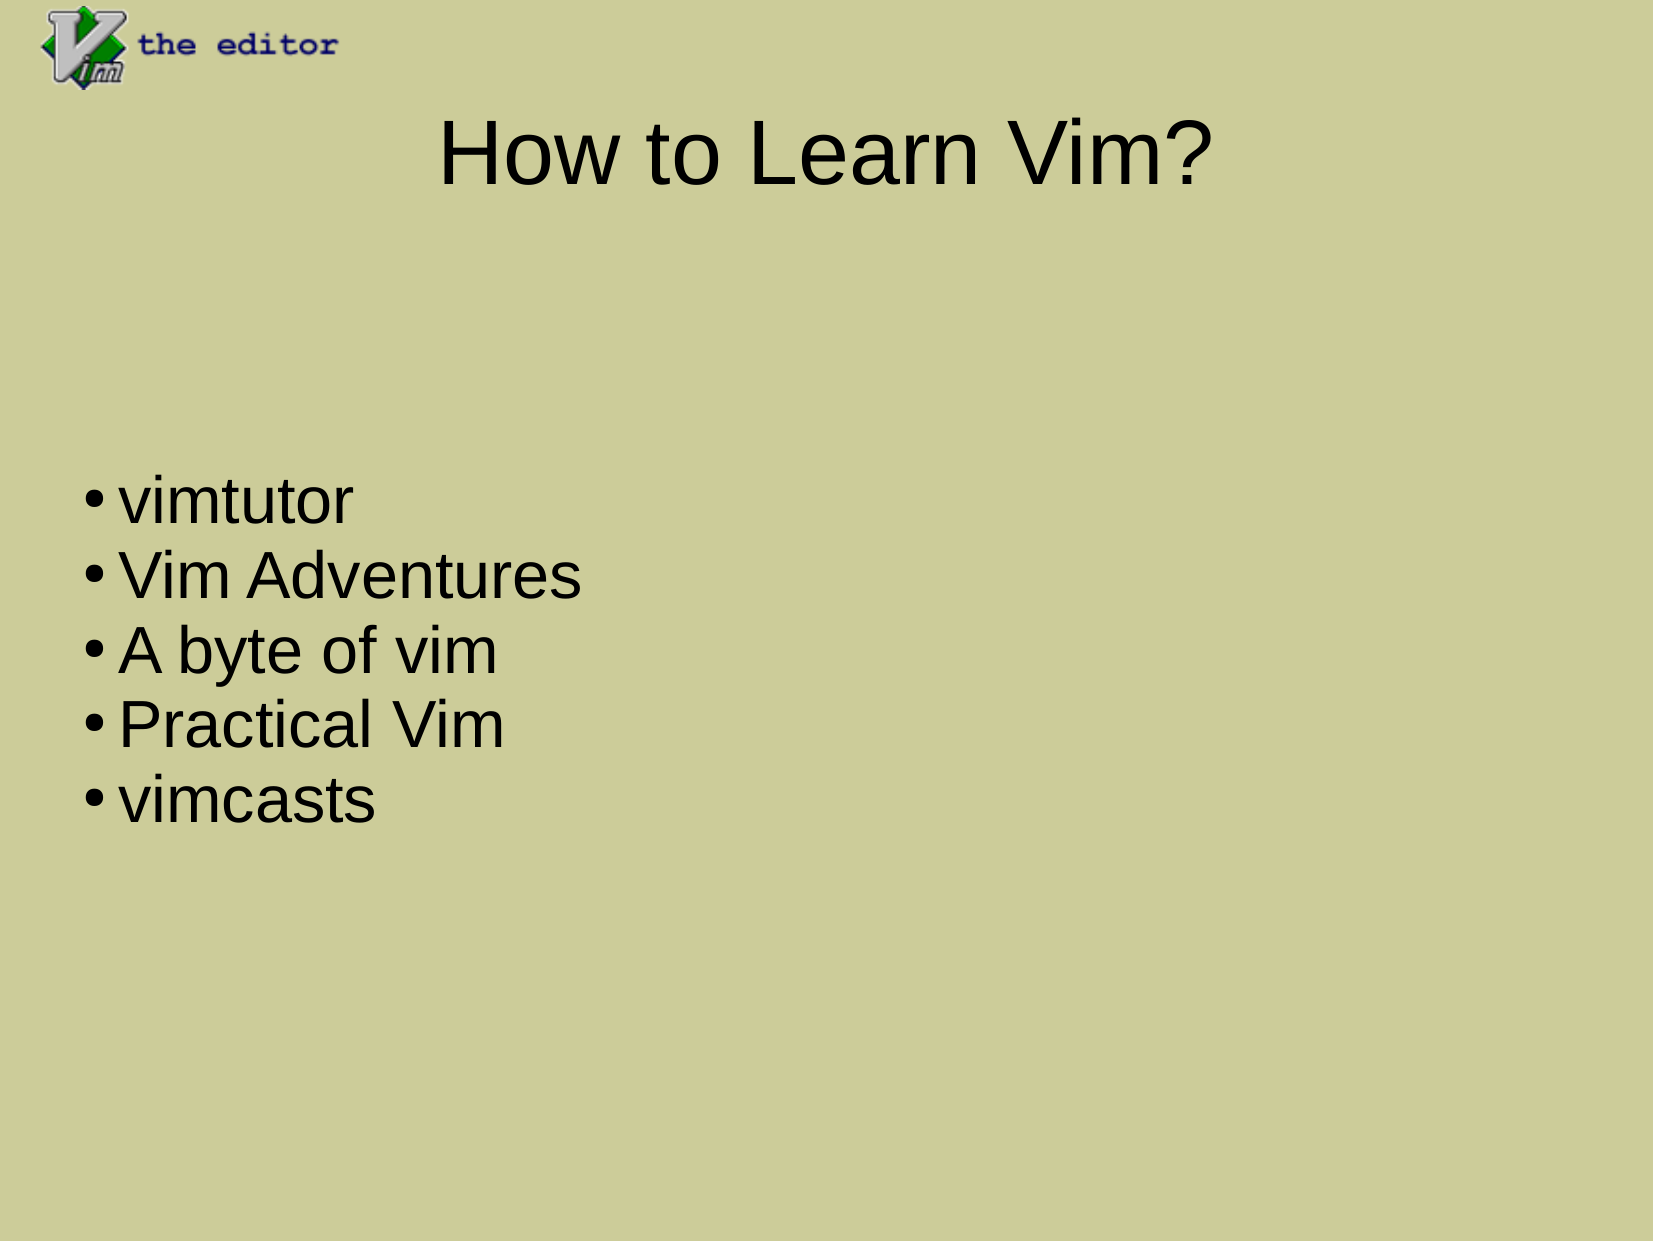

# How to Learn Vim?
vimtutor
Vim Adventures
A byte of vim
Practical Vim
vimcasts